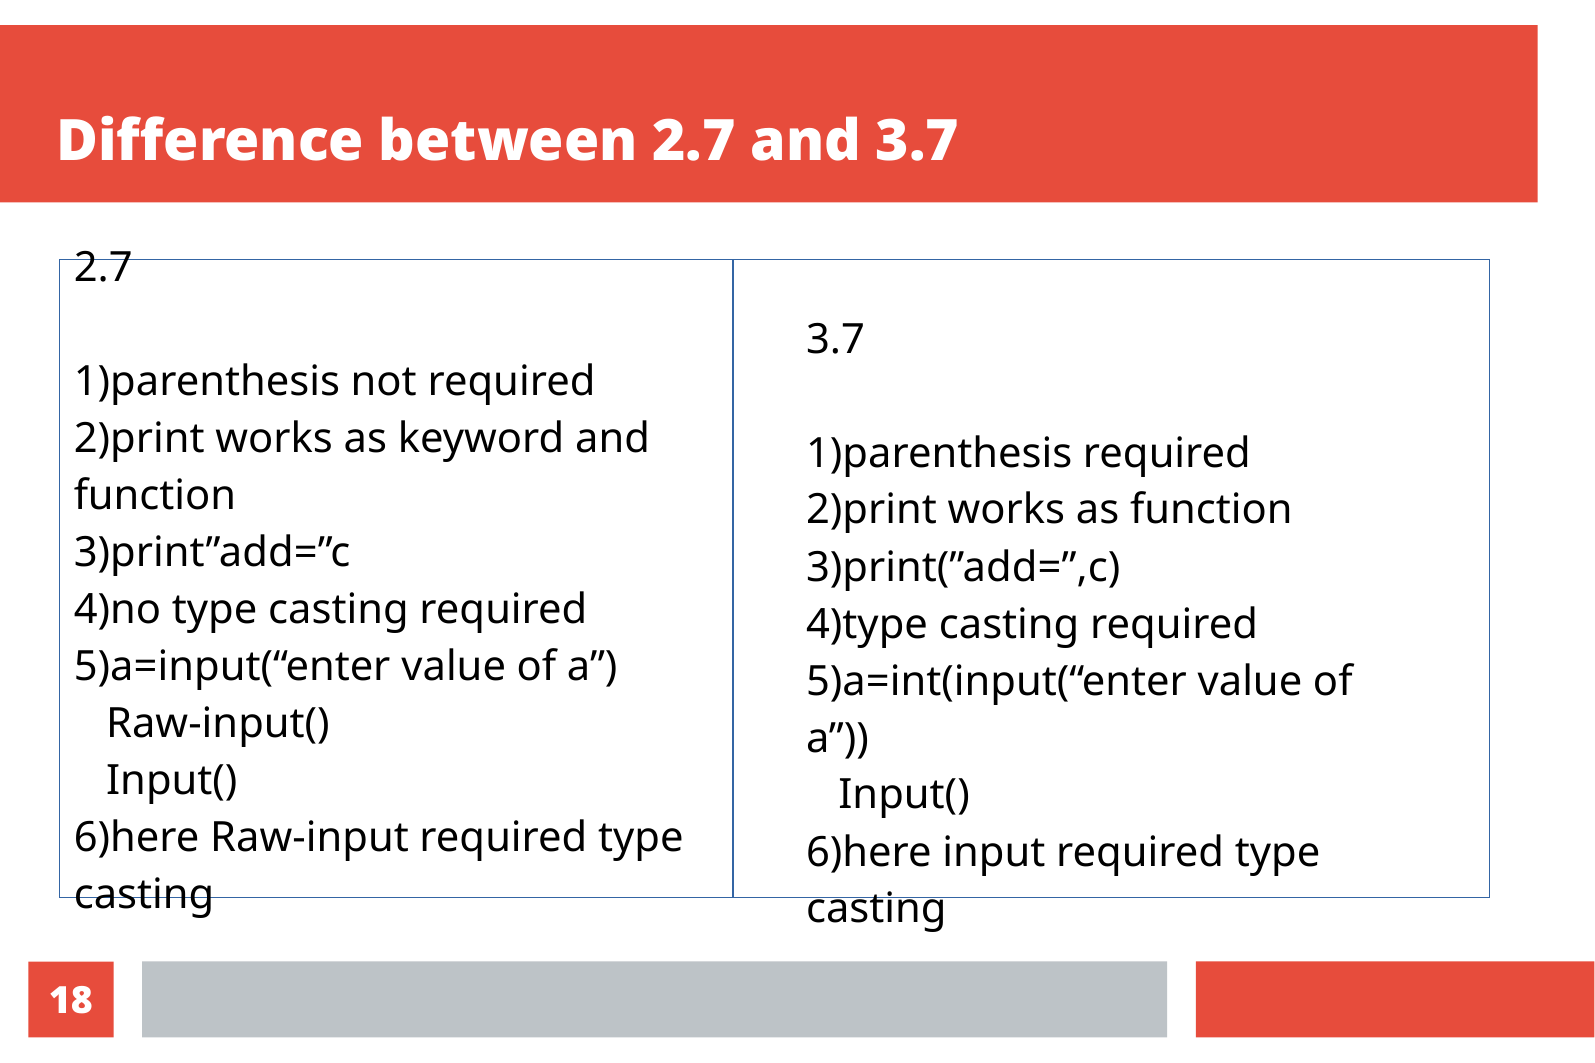

# Difference between 2.7 and 3.7
2.7
1)parenthesis not required
2)print works as keyword and
function
3)print”add=”c
4)no type casting required
5)a=input(“enter value of a”)
 Raw-input()
 Input()
6)here Raw-input required type
casting
3.7
1)parenthesis required
2)print works as function
3)print(”add=”,c)
4)type casting required
5)a=int(input(“enter value of a”))
 Input()
6)here input required type
casting
18